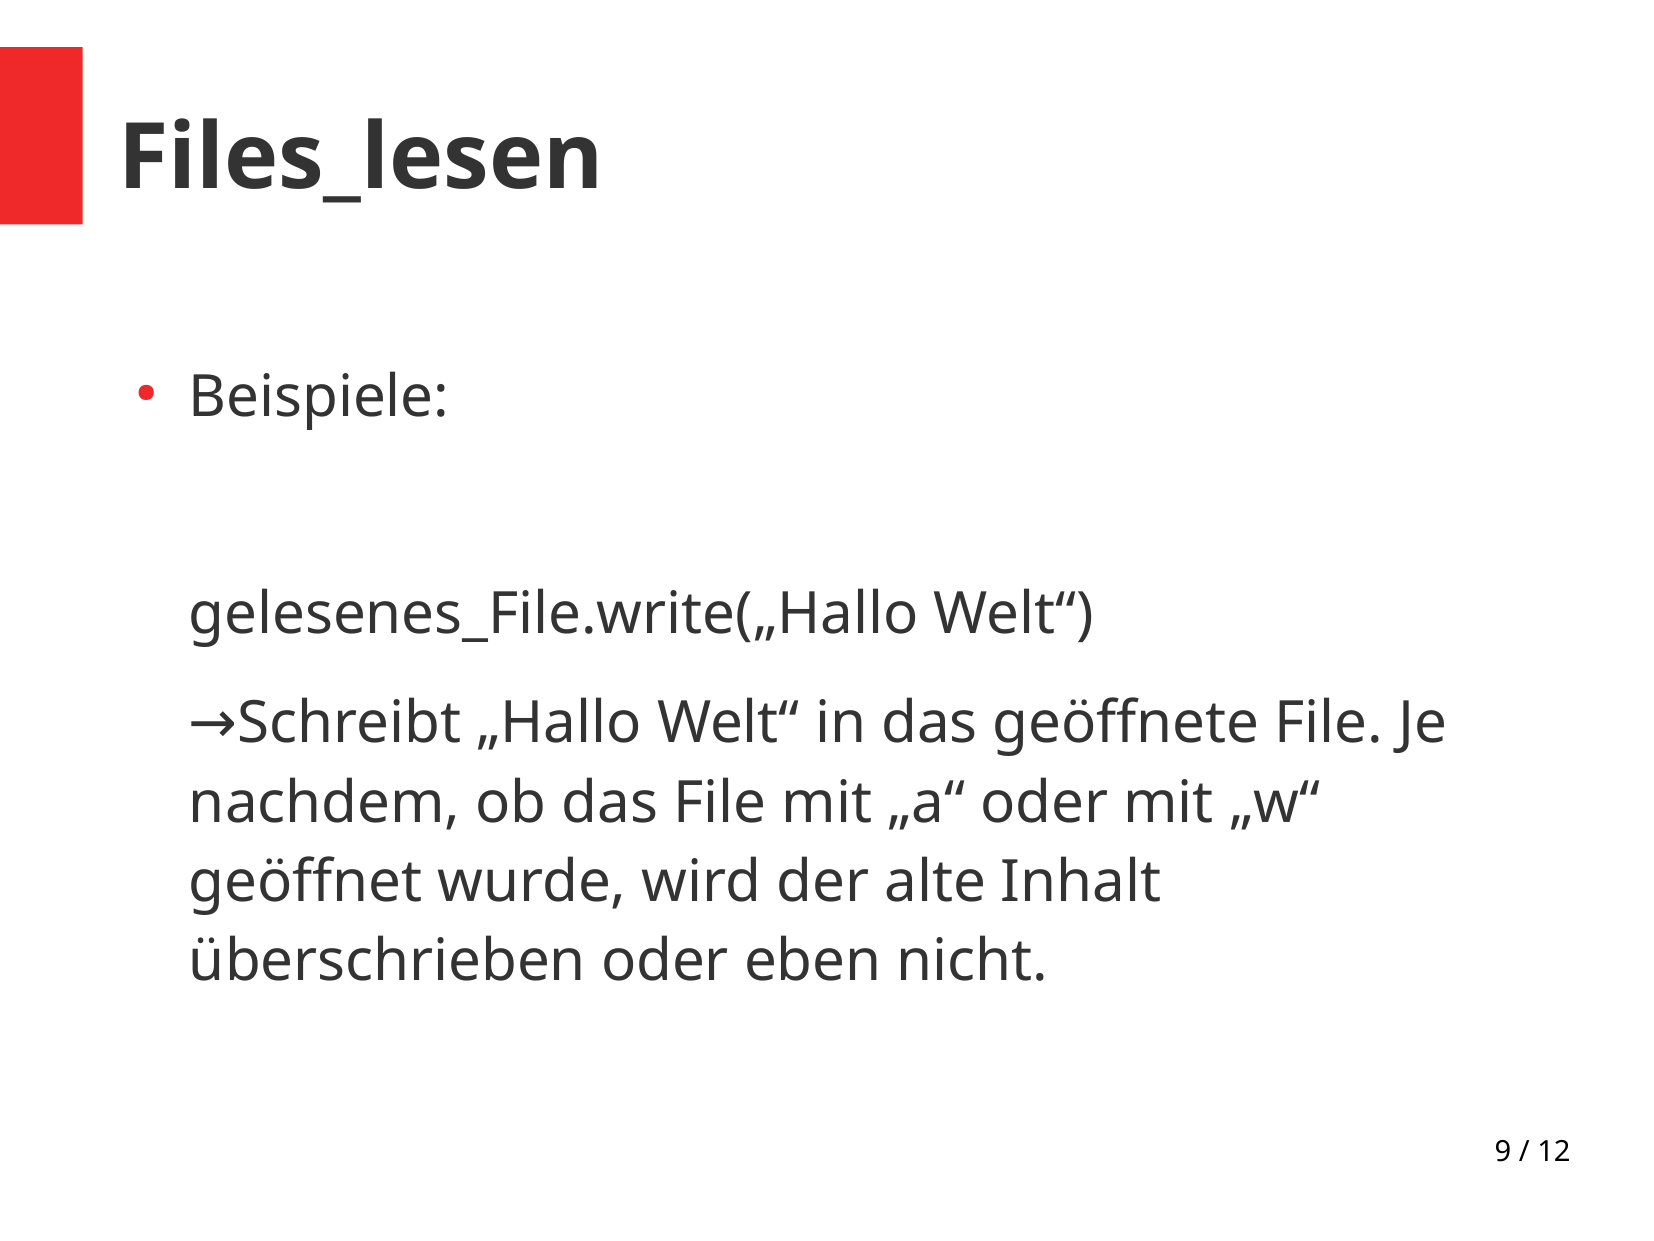

# Files_lesen
Beispiele:
gelesenes_File.write(„Hallo Welt“)
→Schreibt „Hallo Welt“ in das geöffnete File. Je nachdem, ob das File mit „a“ oder mit „w“ geöffnet wurde, wird der alte Inhalt überschrieben oder eben nicht.
9